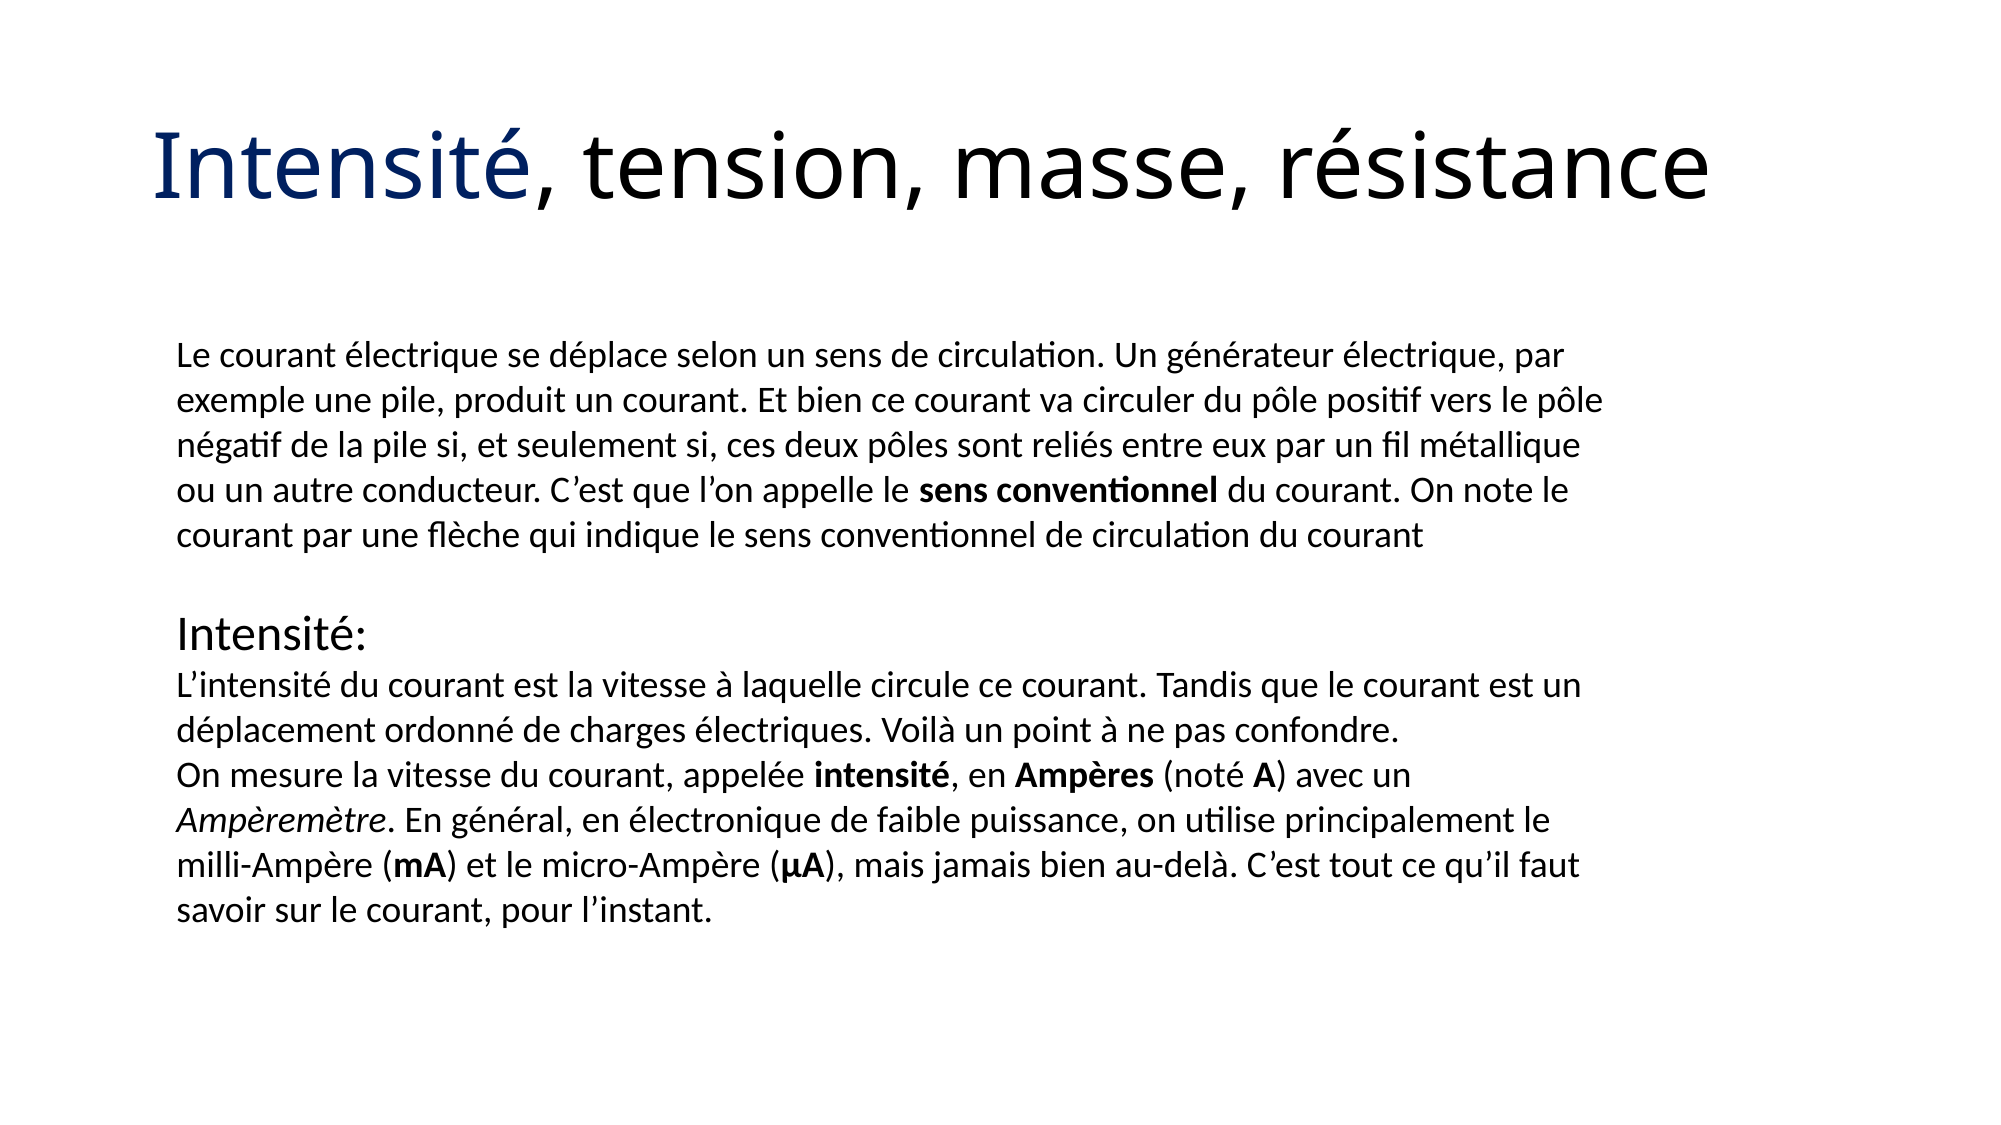

# Intensité, tension, masse, résistance
Le courant électrique se déplace selon un sens de circulation. Un générateur électrique, par exemple une pile, produit un courant. Et bien ce courant va circuler du pôle positif vers le pôle négatif de la pile si, et seulement si, ces deux pôles sont reliés entre eux par un fil métallique ou un autre conducteur. C’est que l’on appelle le sens conventionnel du courant. On note le courant par une flèche qui indique le sens conventionnel de circulation du courant
Intensité:
L’intensité du courant est la vitesse à laquelle circule ce courant. Tandis que le courant est un déplacement ordonné de charges électriques. Voilà un point à ne pas confondre.
On mesure la vitesse du courant, appelée intensité, en Ampères (noté A) avec un Ampèremètre. En général, en électronique de faible puissance, on utilise principalement le milli-Ampère (mA) et le micro-Ampère (µA), mais jamais bien au-delà. C’est tout ce qu’il faut savoir sur le courant, pour l’instant.